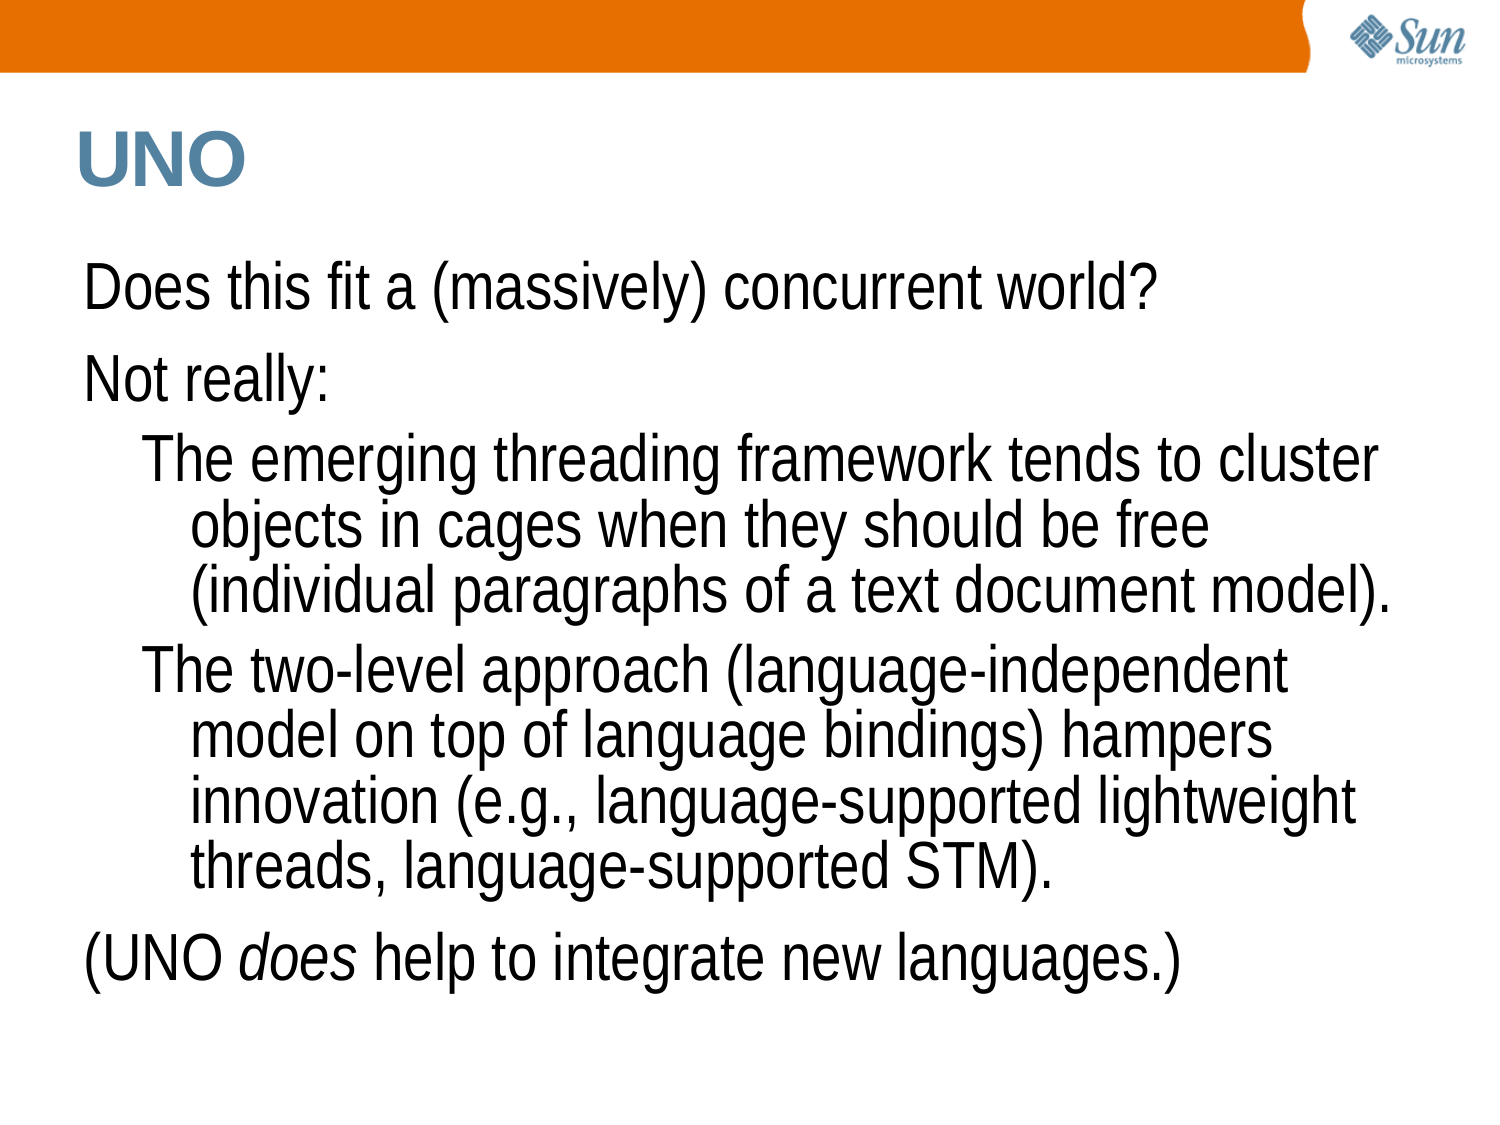

# UNO
Does this fit a (massively) concurrent world?
Not really:
The emerging threading framework tends to cluster objects in cages when they should be free (individual paragraphs of a text document model).
The two-level approach (language-independent model on top of language bindings) hampers innovation (e.g., language-supported lightweight threads, language-supported STM).
(UNO does help to integrate new languages.)